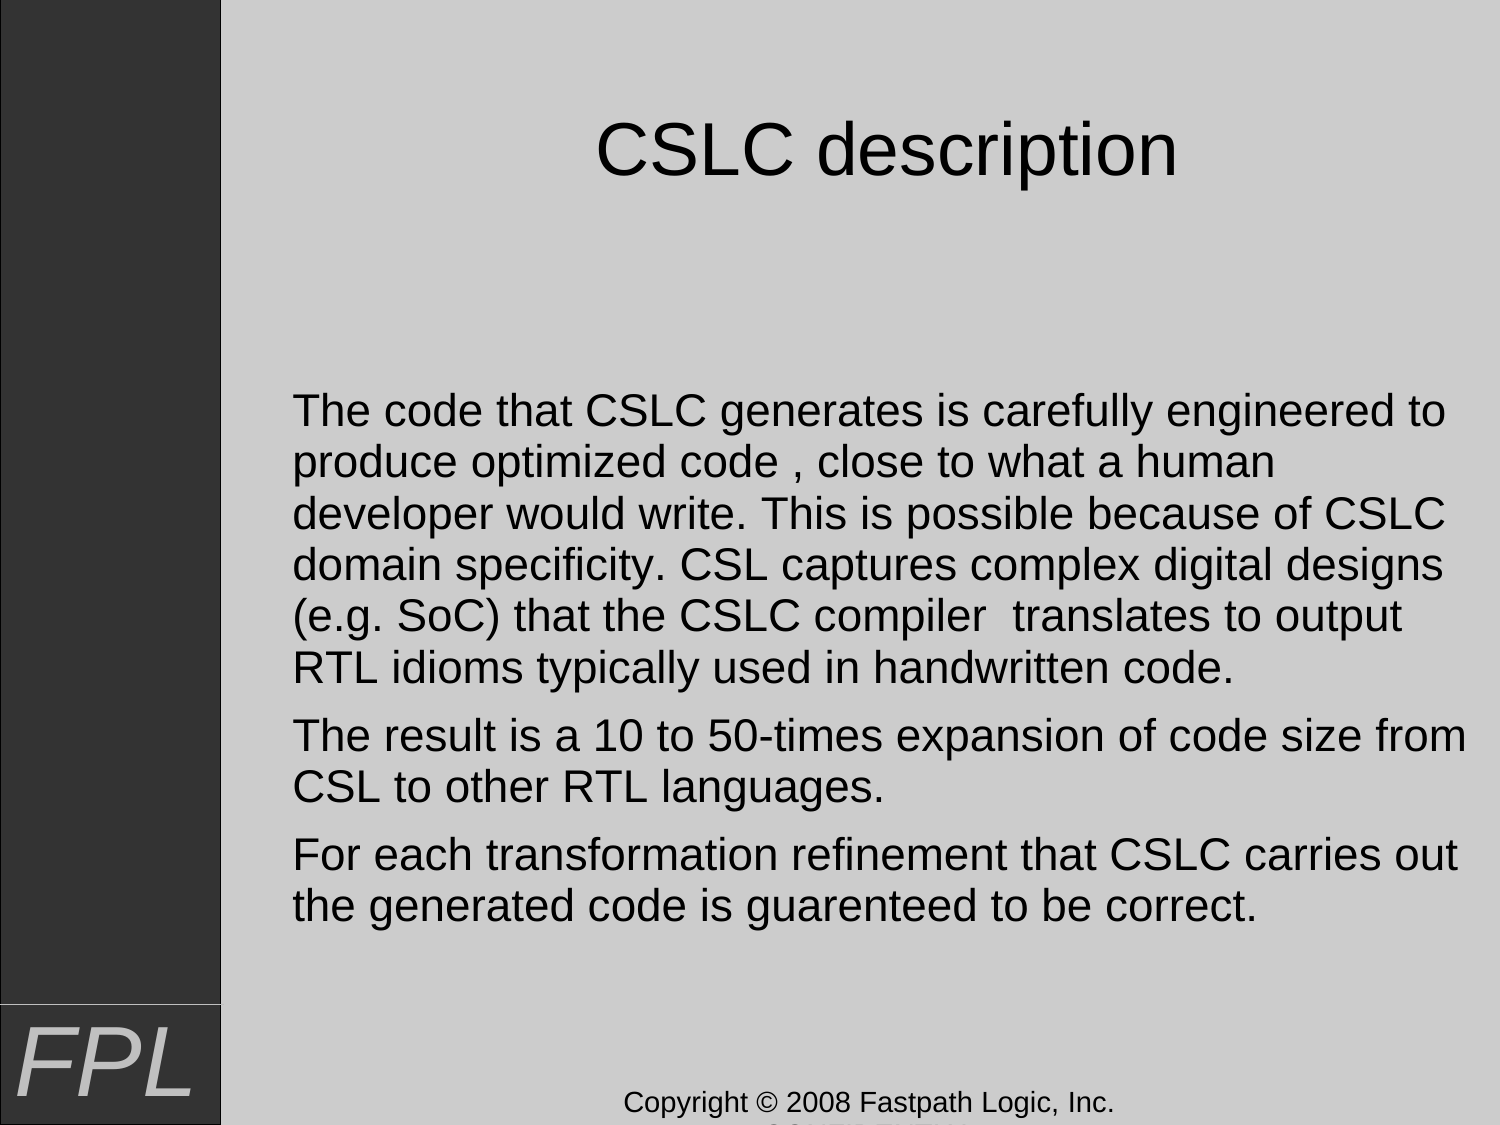

# CSLC description
The code that CSLC generates is carefully engineered to produce optimized code , close to what a human developer would write. This is possible because of CSLC domain specificity. CSL captures complex digital designs (e.g. SoC) that the CSLC compiler translates to output RTL idioms typically used in handwritten code.
The result is a 10 to 50-times expansion of code size from CSL to other RTL languages.
For each transformation refinement that CSLC carries out the generated code is guarenteed to be correct.